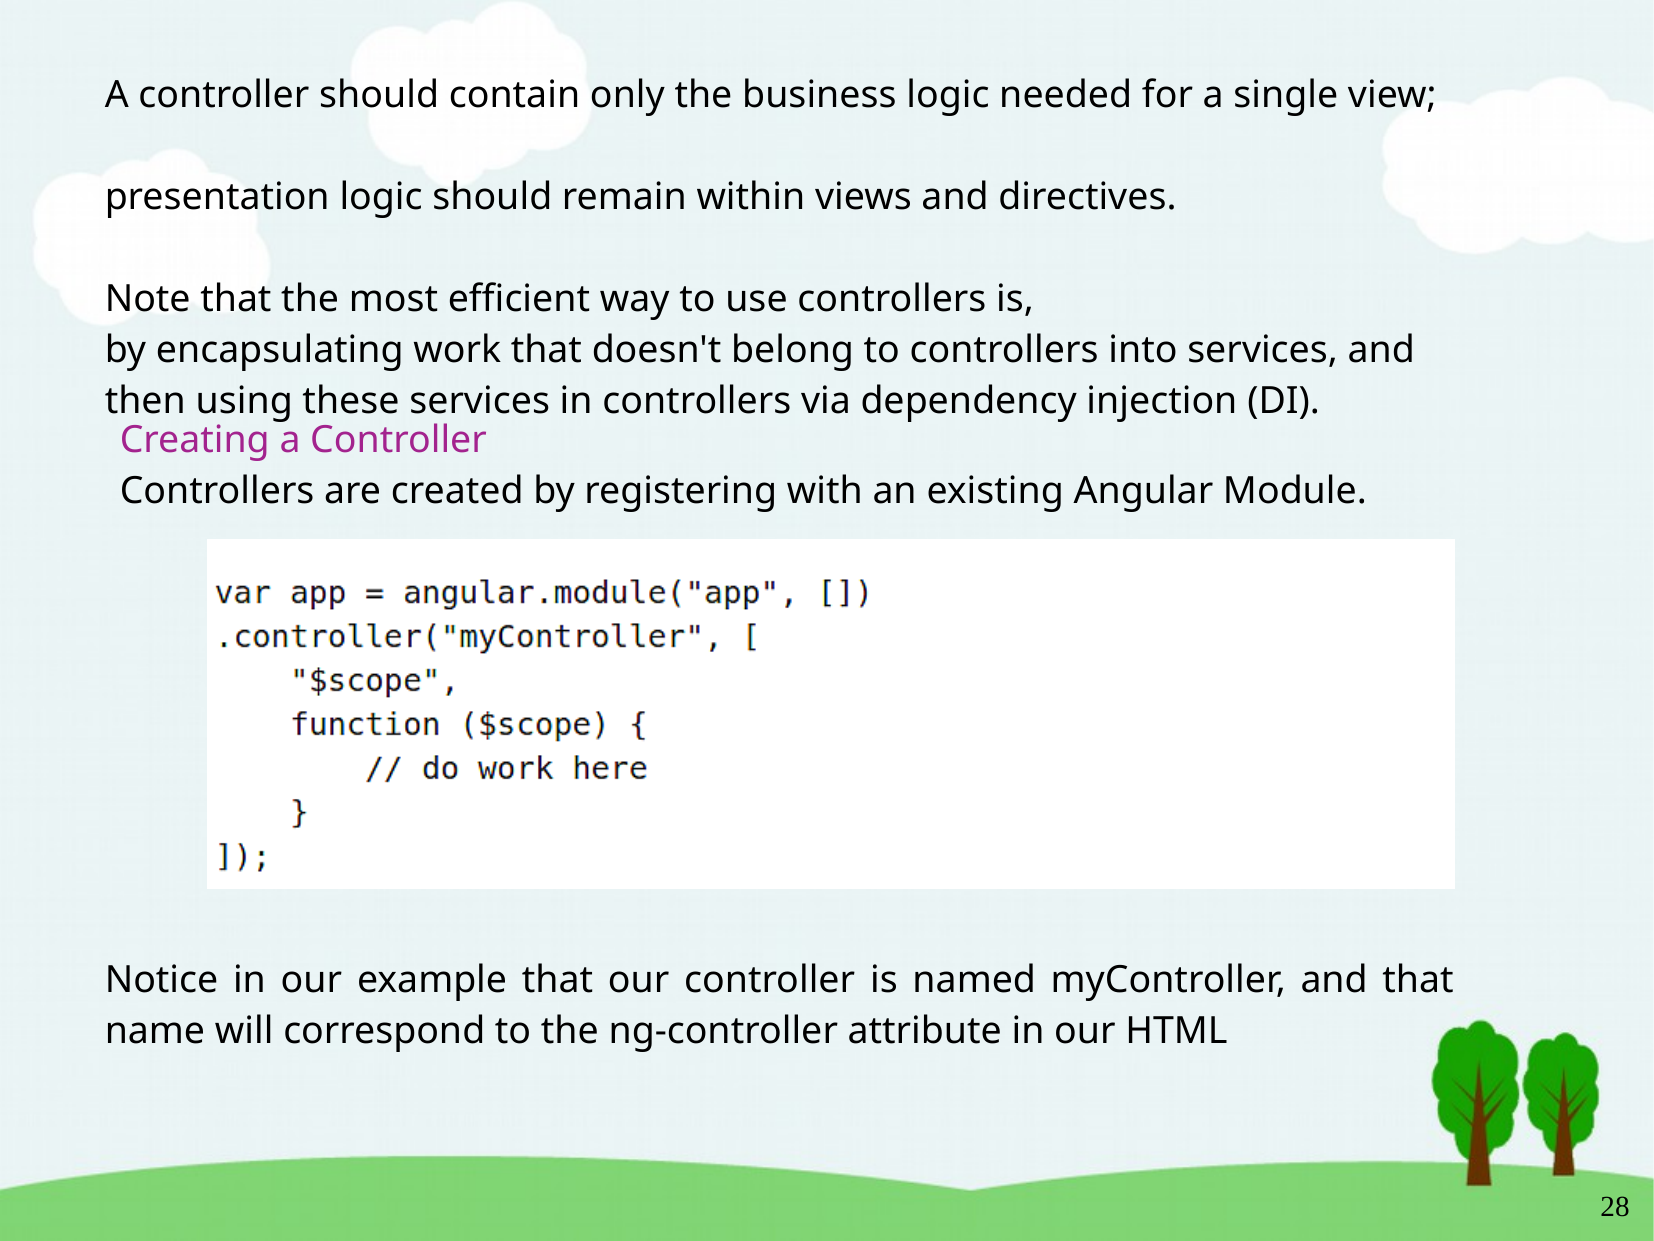

A controller should contain only the business logic needed for a single view;
presentation logic should remain within views and directives.
Note that the most efficient way to use controllers is,
by encapsulating work that doesn't belong to controllers into services, and
then using these services in controllers via dependency injection (DI).
Creating a Controller
Controllers are created by registering with an existing Angular Module.
Notice in our example that our controller is named myController, and that name will correspond to the ng-controller attribute in our HTML
28